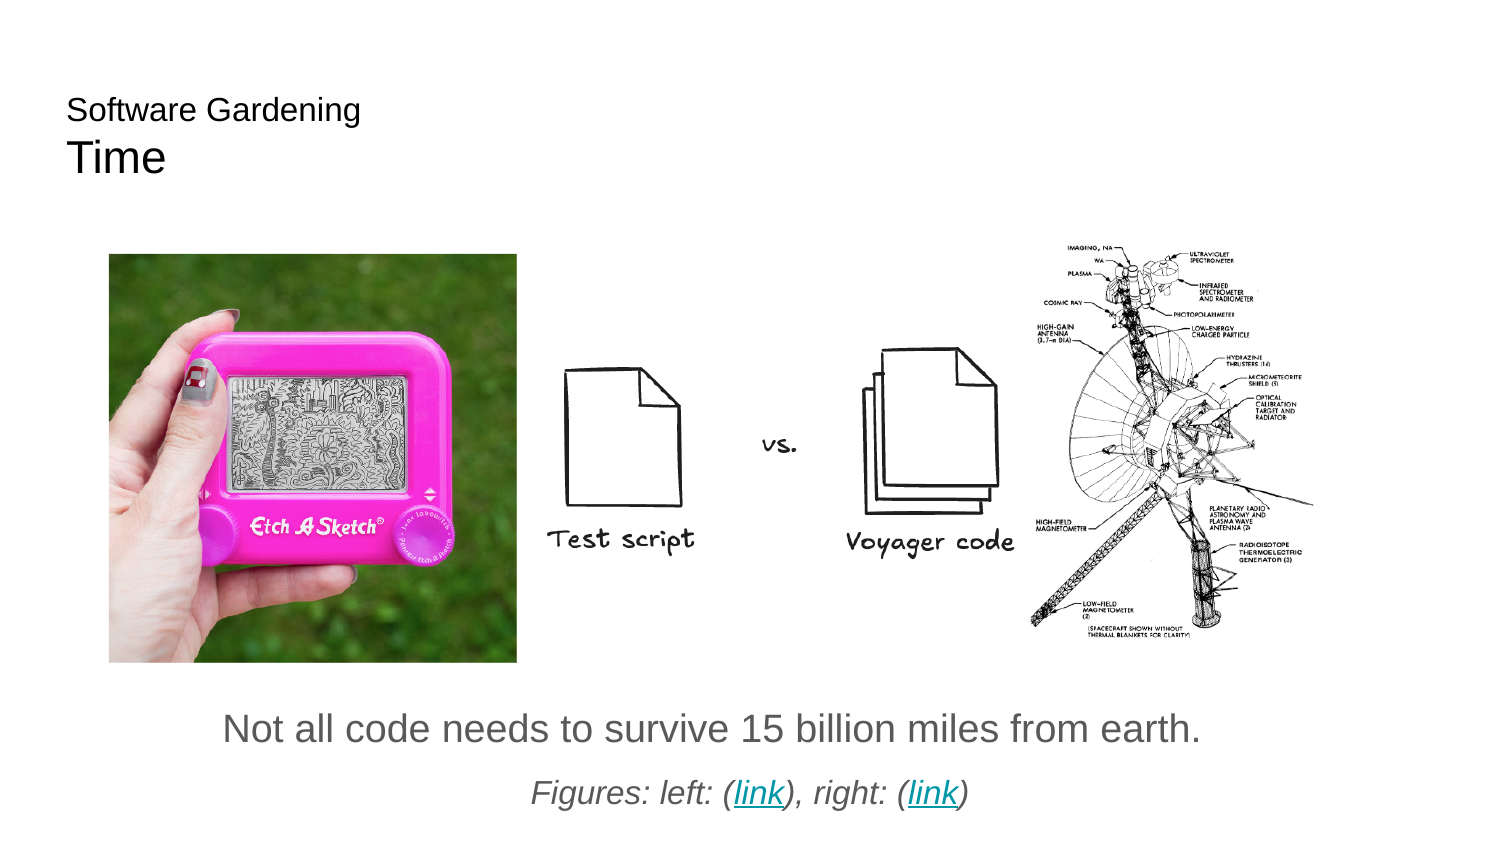

Software Gardening
Time
Not all code needs to survive 15 billion miles from earth.
# Figures: left: (link), right: (link)